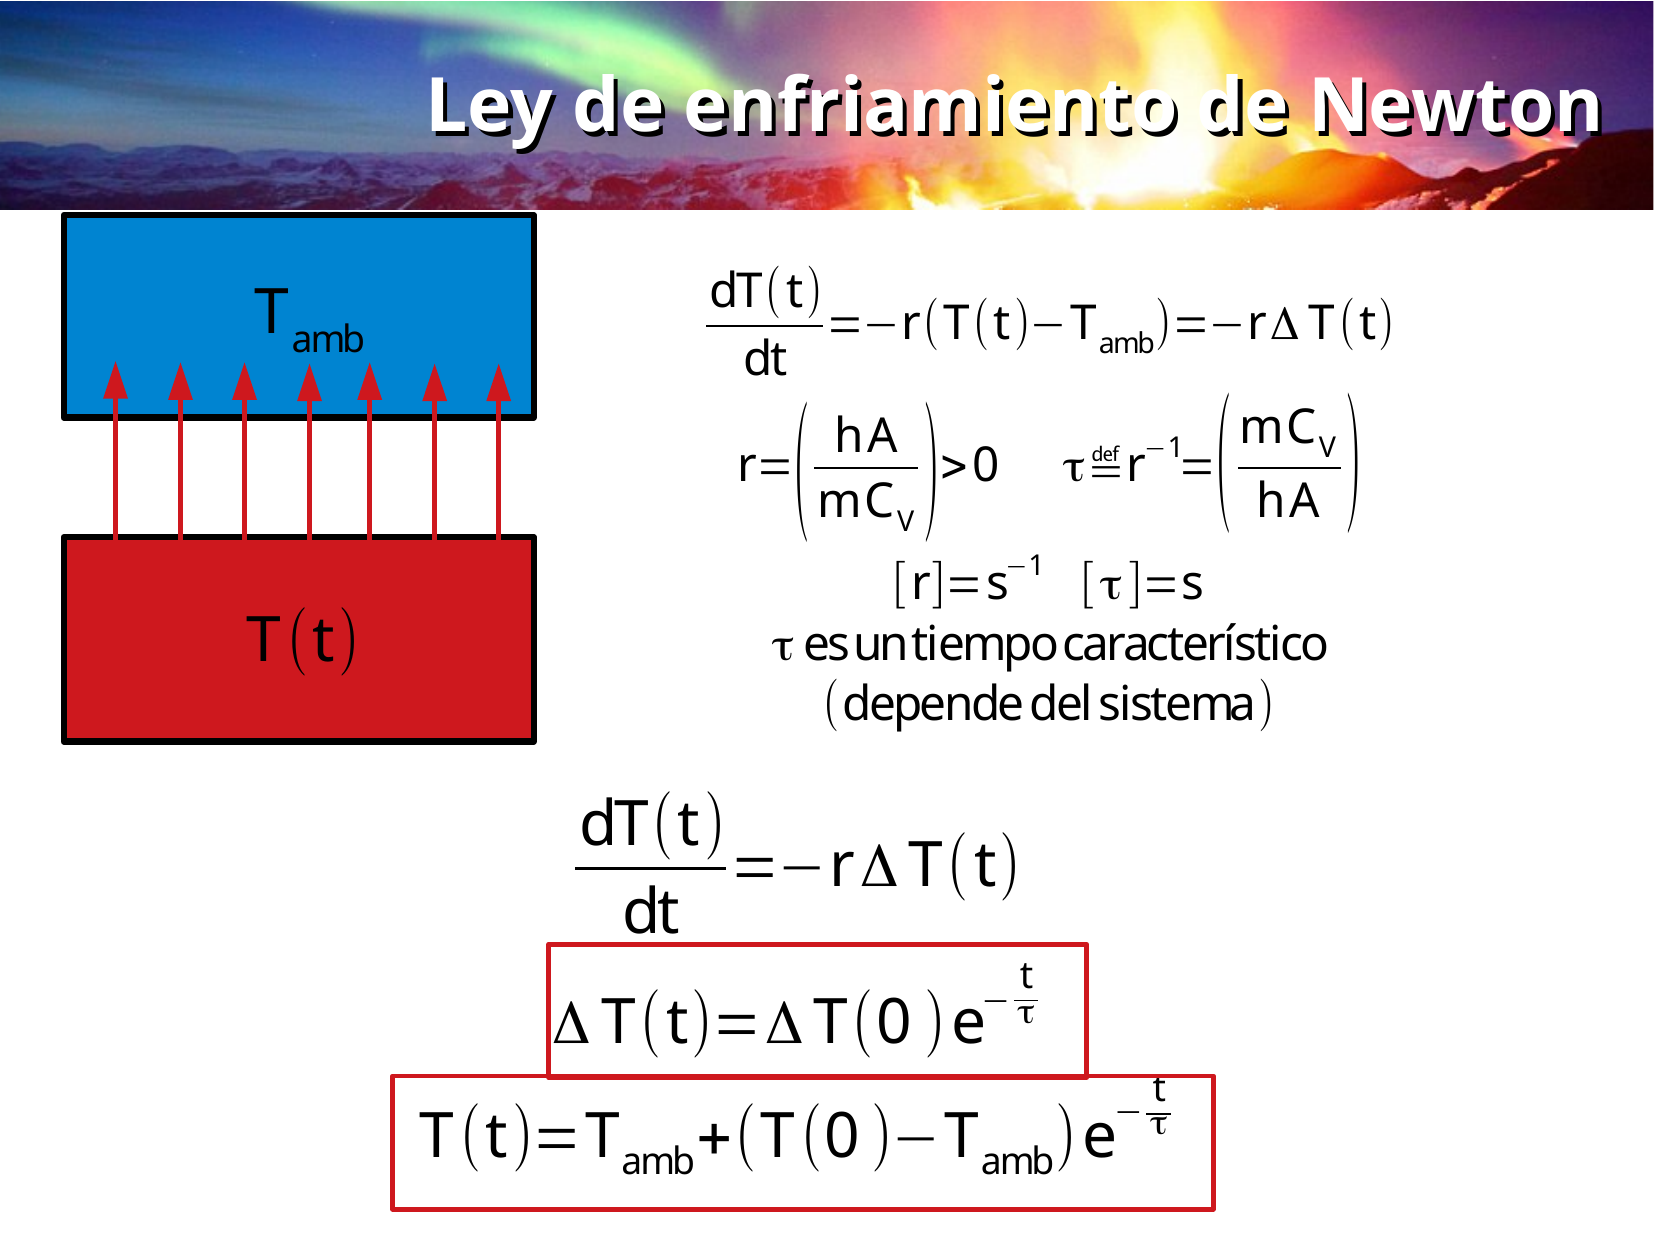

# Ley de enfriamiento de Newton
Jun 02, 2020
H. Asorey - F3B 2020
13